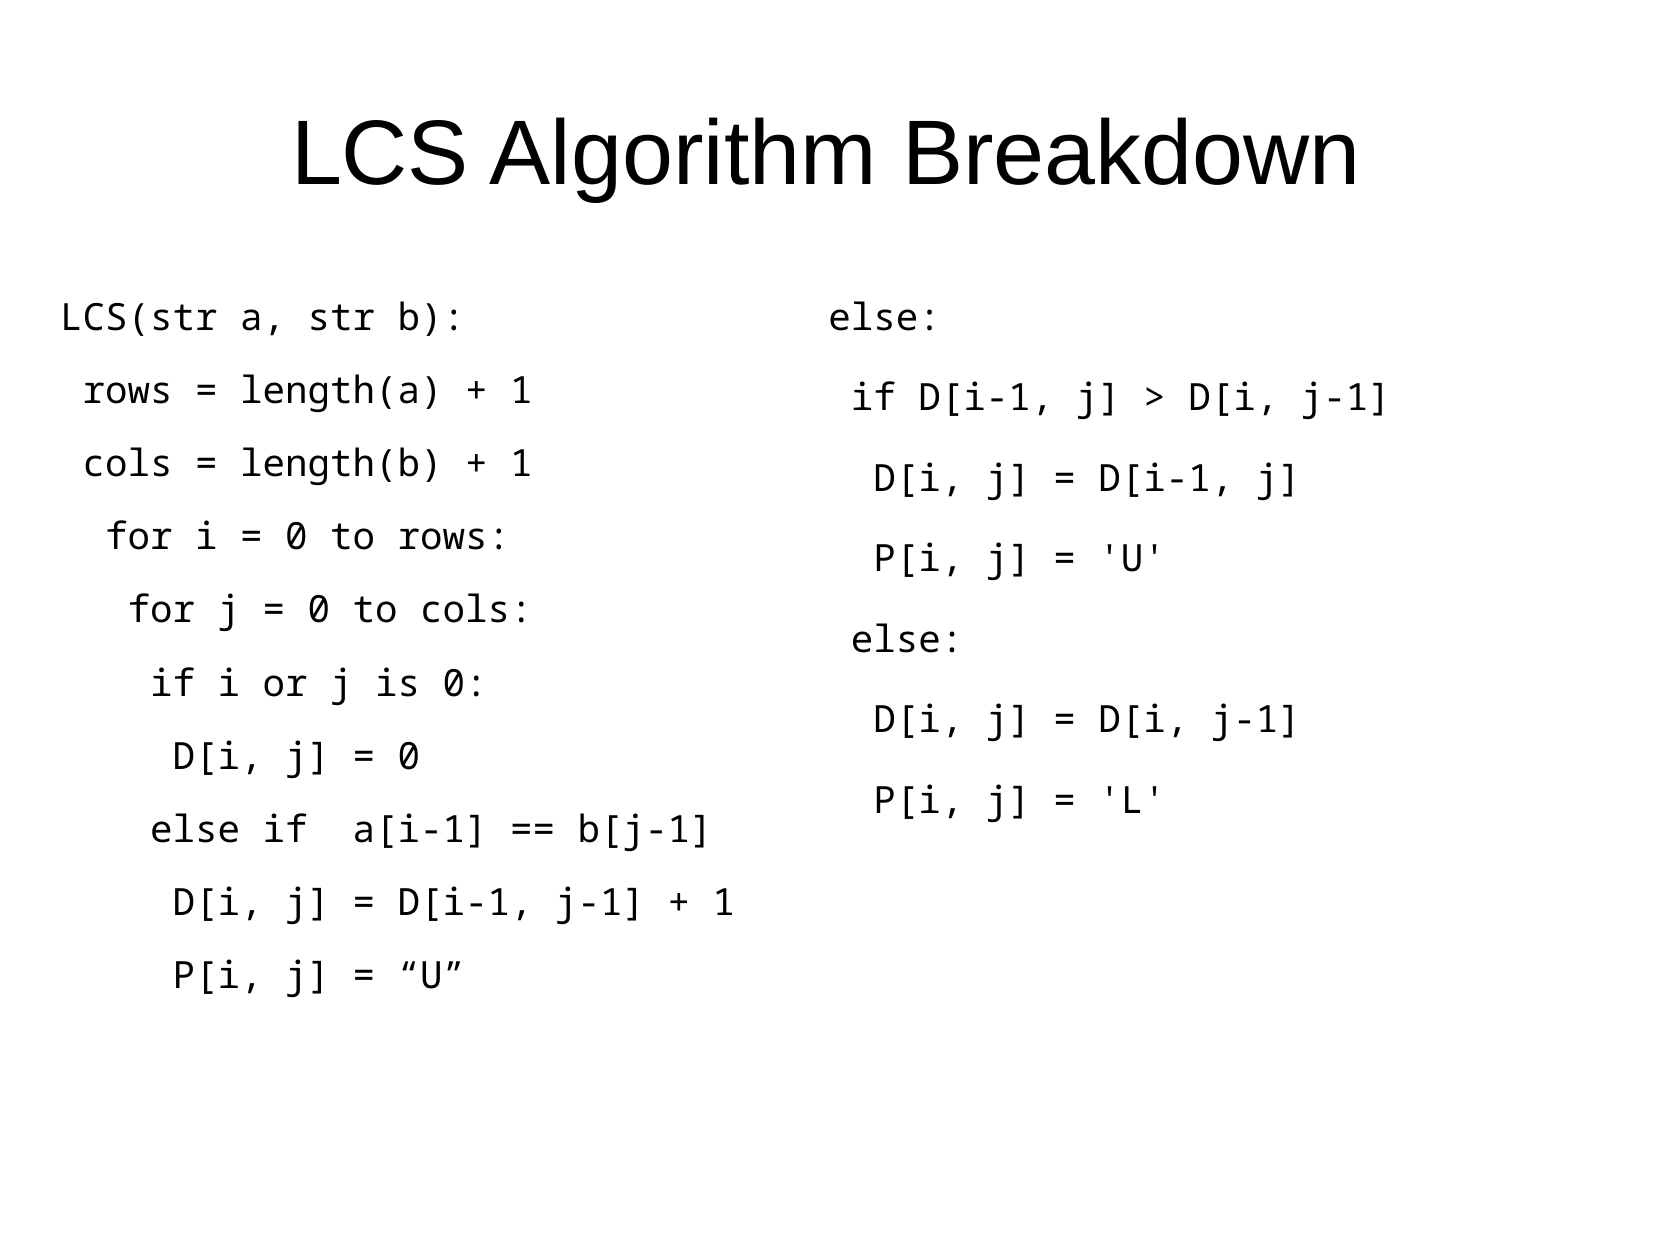

# LCS Algorithm Breakdown
LCS(str a, str b):
 rows = length(a) + 1
 cols = length(b) + 1
 for i = 0 to rows:
 for j = 0 to cols:
 if i or j is 0:
 D[i, j] = 0
 else if a[i-1] == b[j-1]
 D[i, j] = D[i-1, j-1] + 1
 P[i, j] = “U”
else:
 if D[i-1, j] > D[i, j-1]
 D[i, j] = D[i-1, j]
 P[i, j] = 'U'
 else:
 D[i, j] = D[i, j-1]
 P[i, j] = 'L'